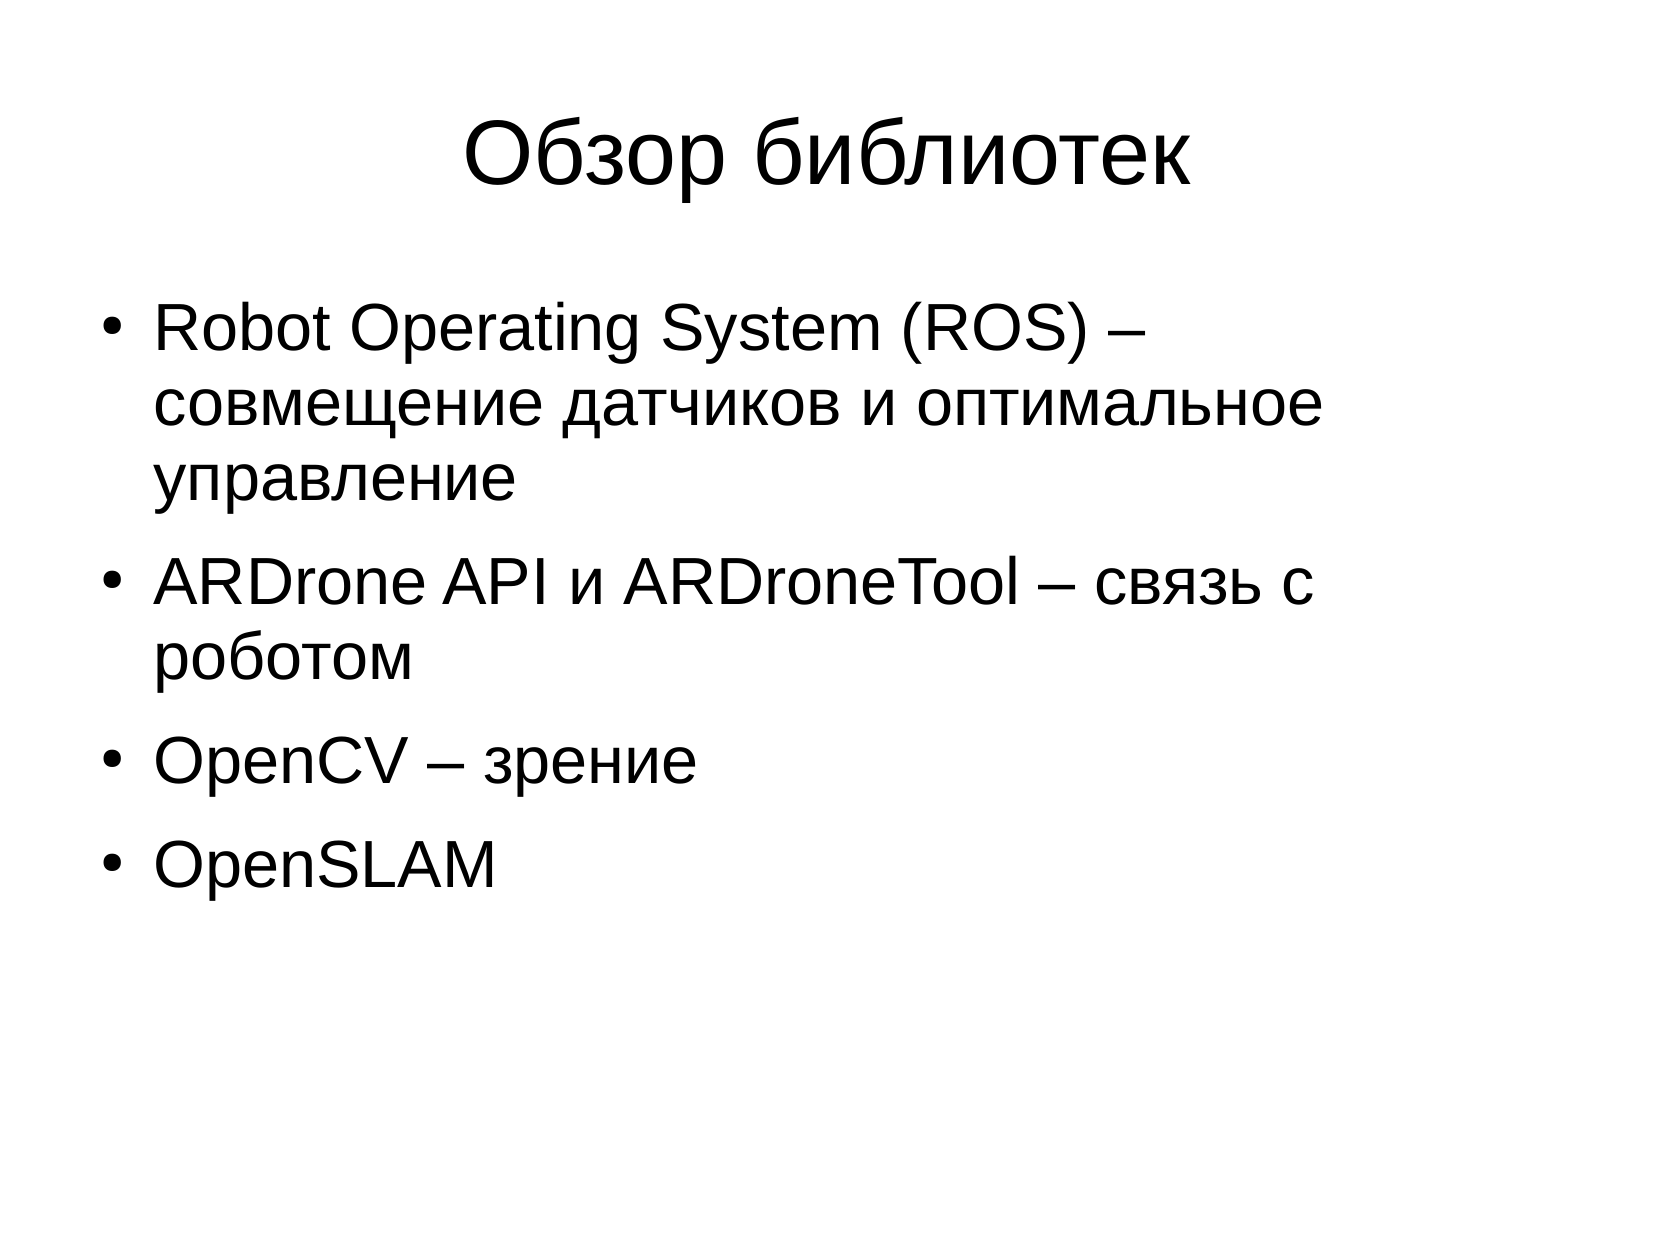

# Обзор библиотек
Robot Operating System (ROS) – совмещение датчиков и оптимальное управление
ARDrone API и ARDroneTool – связь с роботом
OpenCV – зрение
OpenSLAM